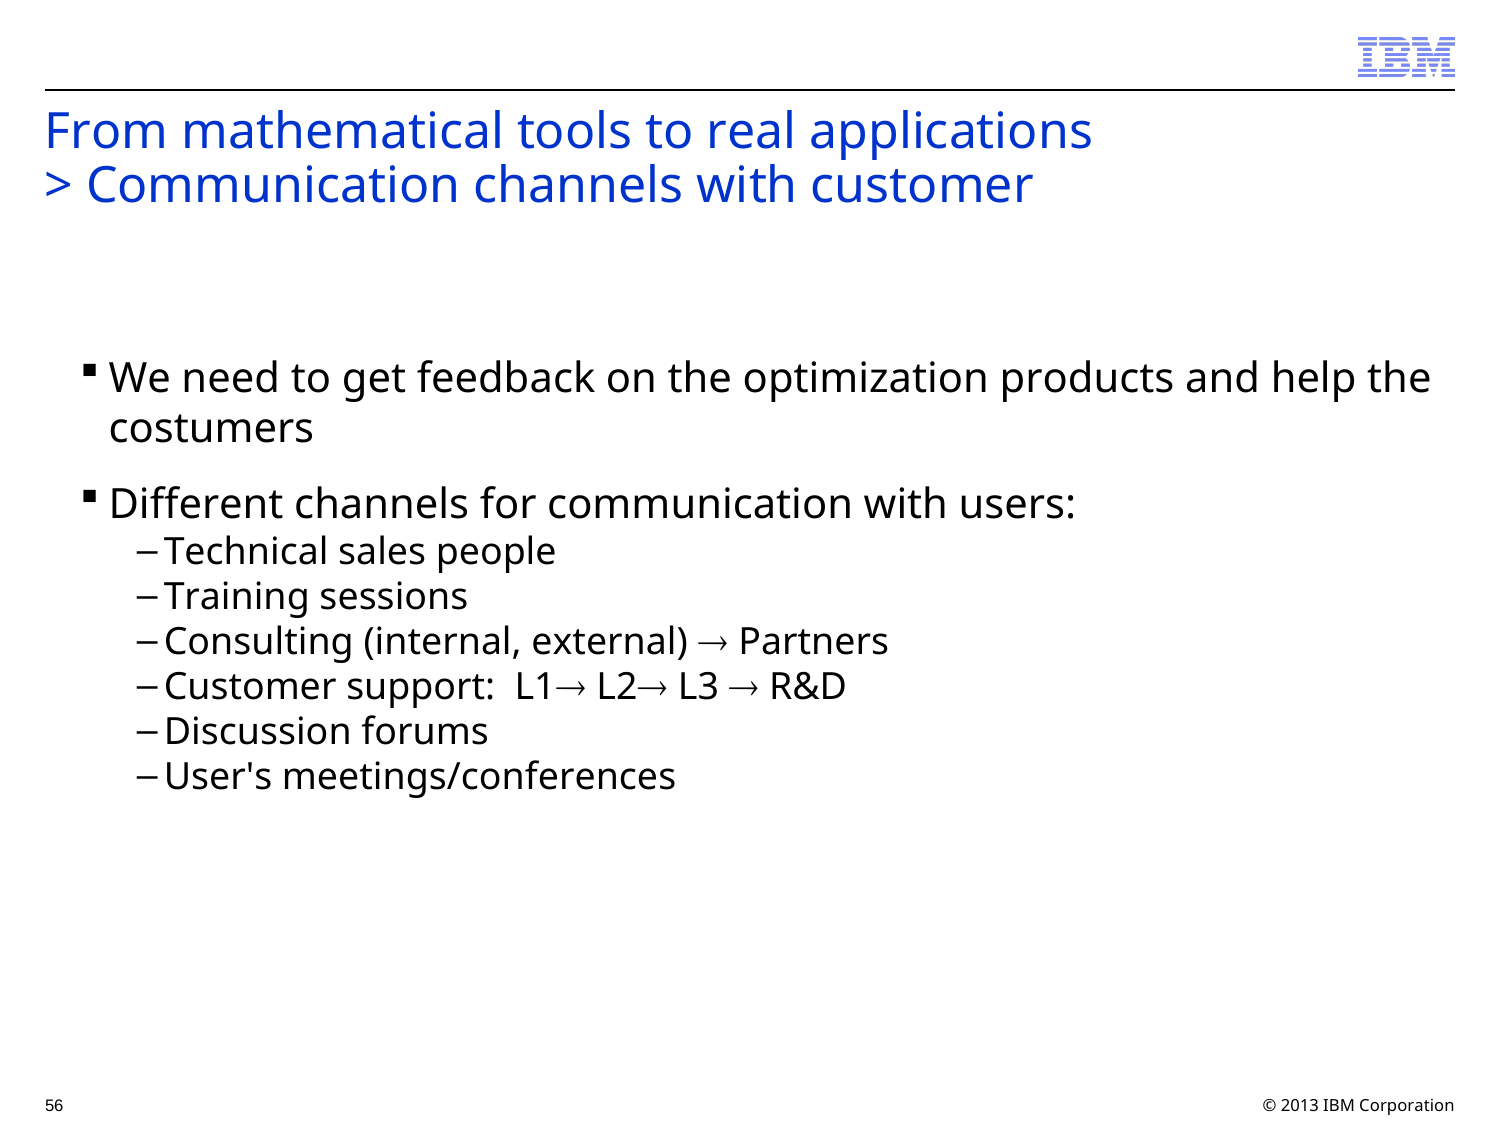

# From mathematical tools to real applications > Communication channels with customer
We need to get feedback on the optimization products and help the costumers
Different channels for communication with users:
Technical sales people
Training sessions
Consulting (internal, external)  Partners
Customer support: L1 L2 L3  R&D
Discussion forums
User's meetings/conferences
56